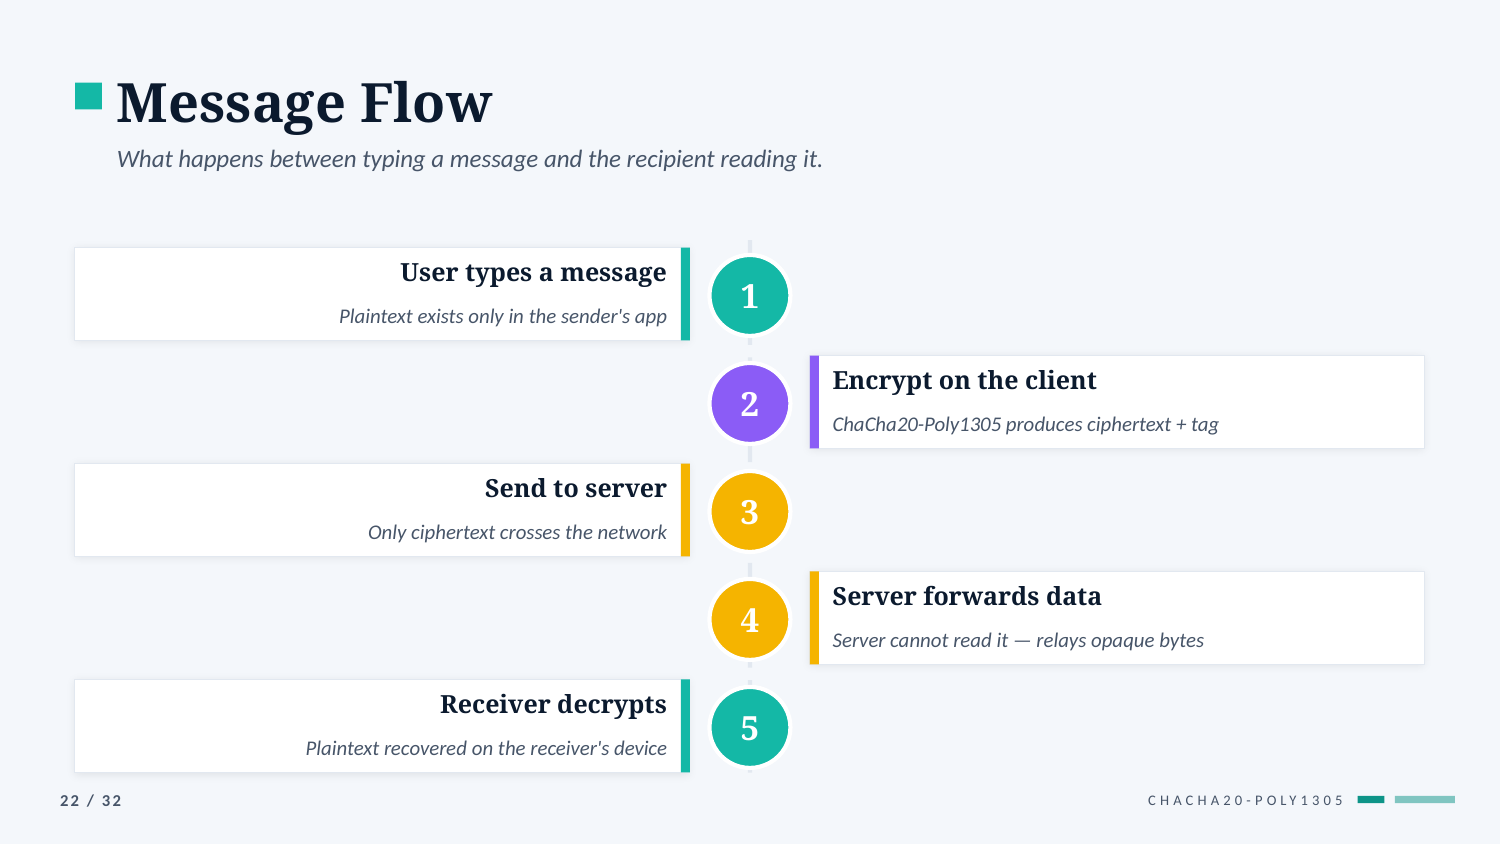

Message Flow
What happens between typing a message and the recipient reading it.
User types a message
1
Plaintext exists only in the sender's app
Encrypt on the client
2
ChaCha20-Poly1305 produces ciphertext + tag
Send to server
3
Only ciphertext crosses the network
Server forwards data
4
Server cannot read it — relays opaque bytes
Receiver decrypts
5
Plaintext recovered on the receiver's device
22 / 32
CHACHA20-POLY1305